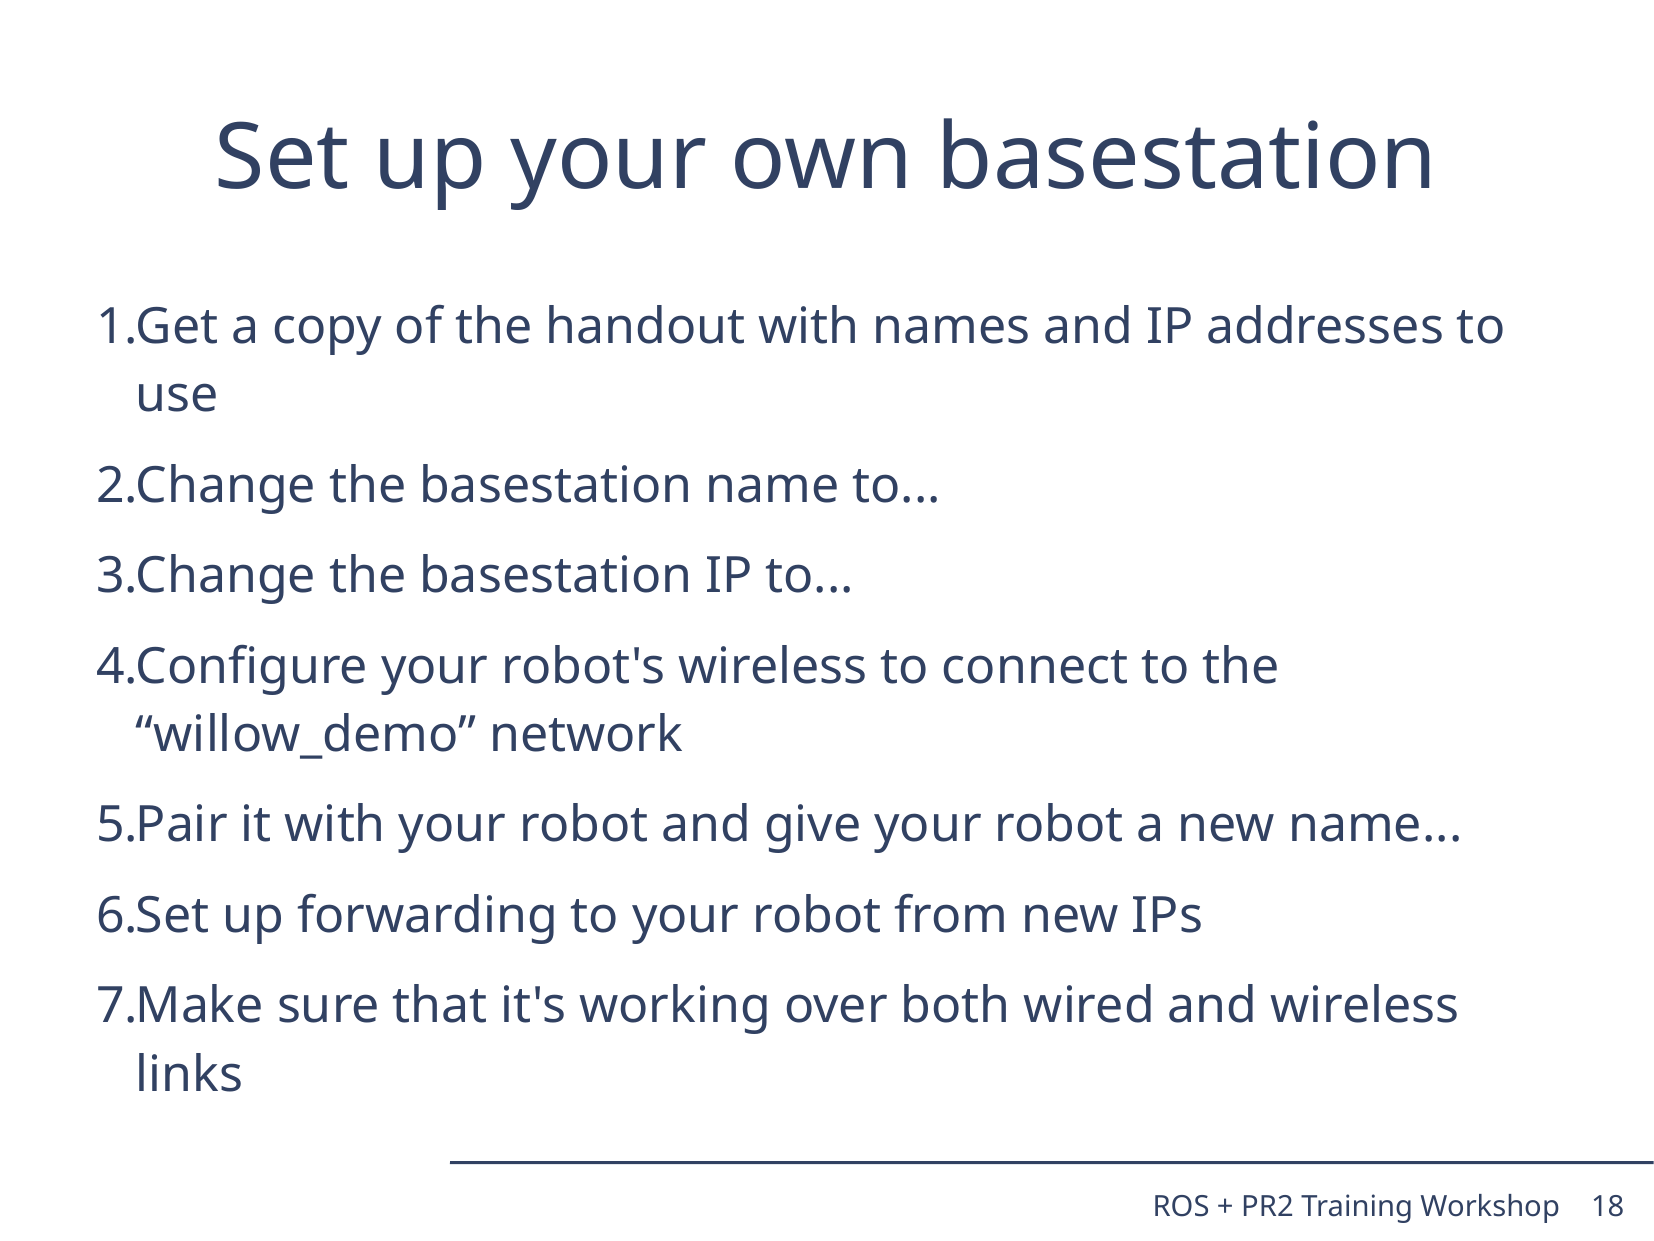

# Set up your own basestation
Get a copy of the handout with names and IP addresses to use
Change the basestation name to...
Change the basestation IP to...
Configure your robot's wireless to connect to the “willow_demo” network
Pair it with your robot and give your robot a new name...
Set up forwarding to your robot from new IPs
Make sure that it's working over both wired and wireless links